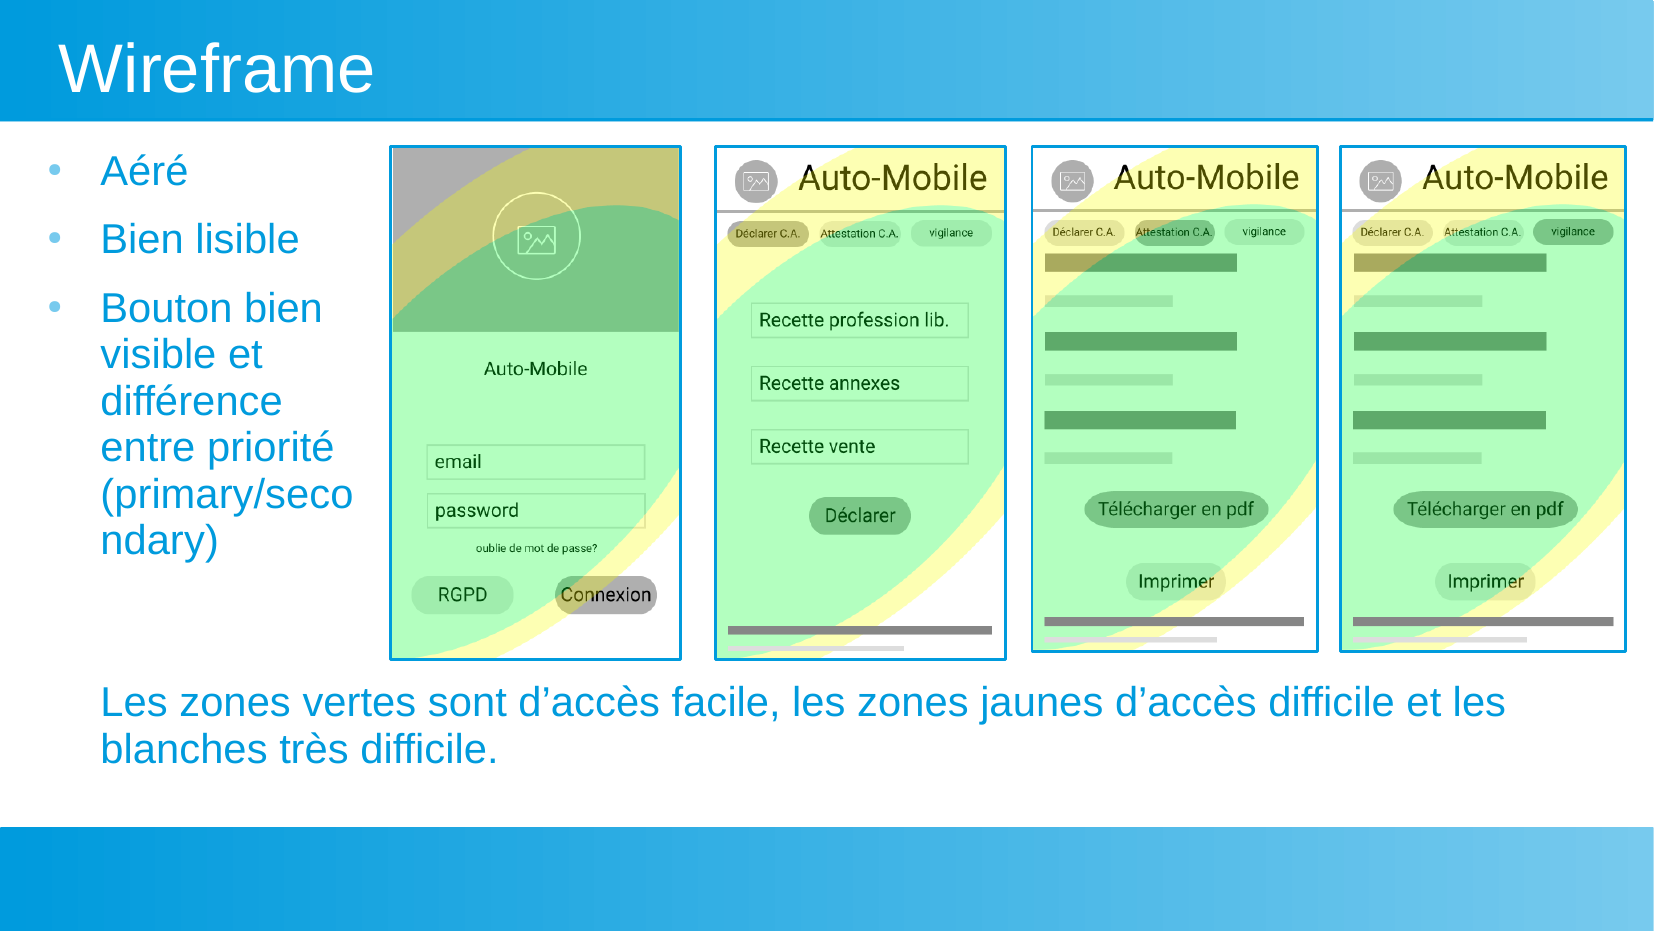

# Wireframe
Aéré
Bien lisible
Bouton bien visible et différence entre priorité (primary/secondary)
Les zones vertes sont d’accès facile, les zones jaunes d’accès difficile et les blanches très difficile.